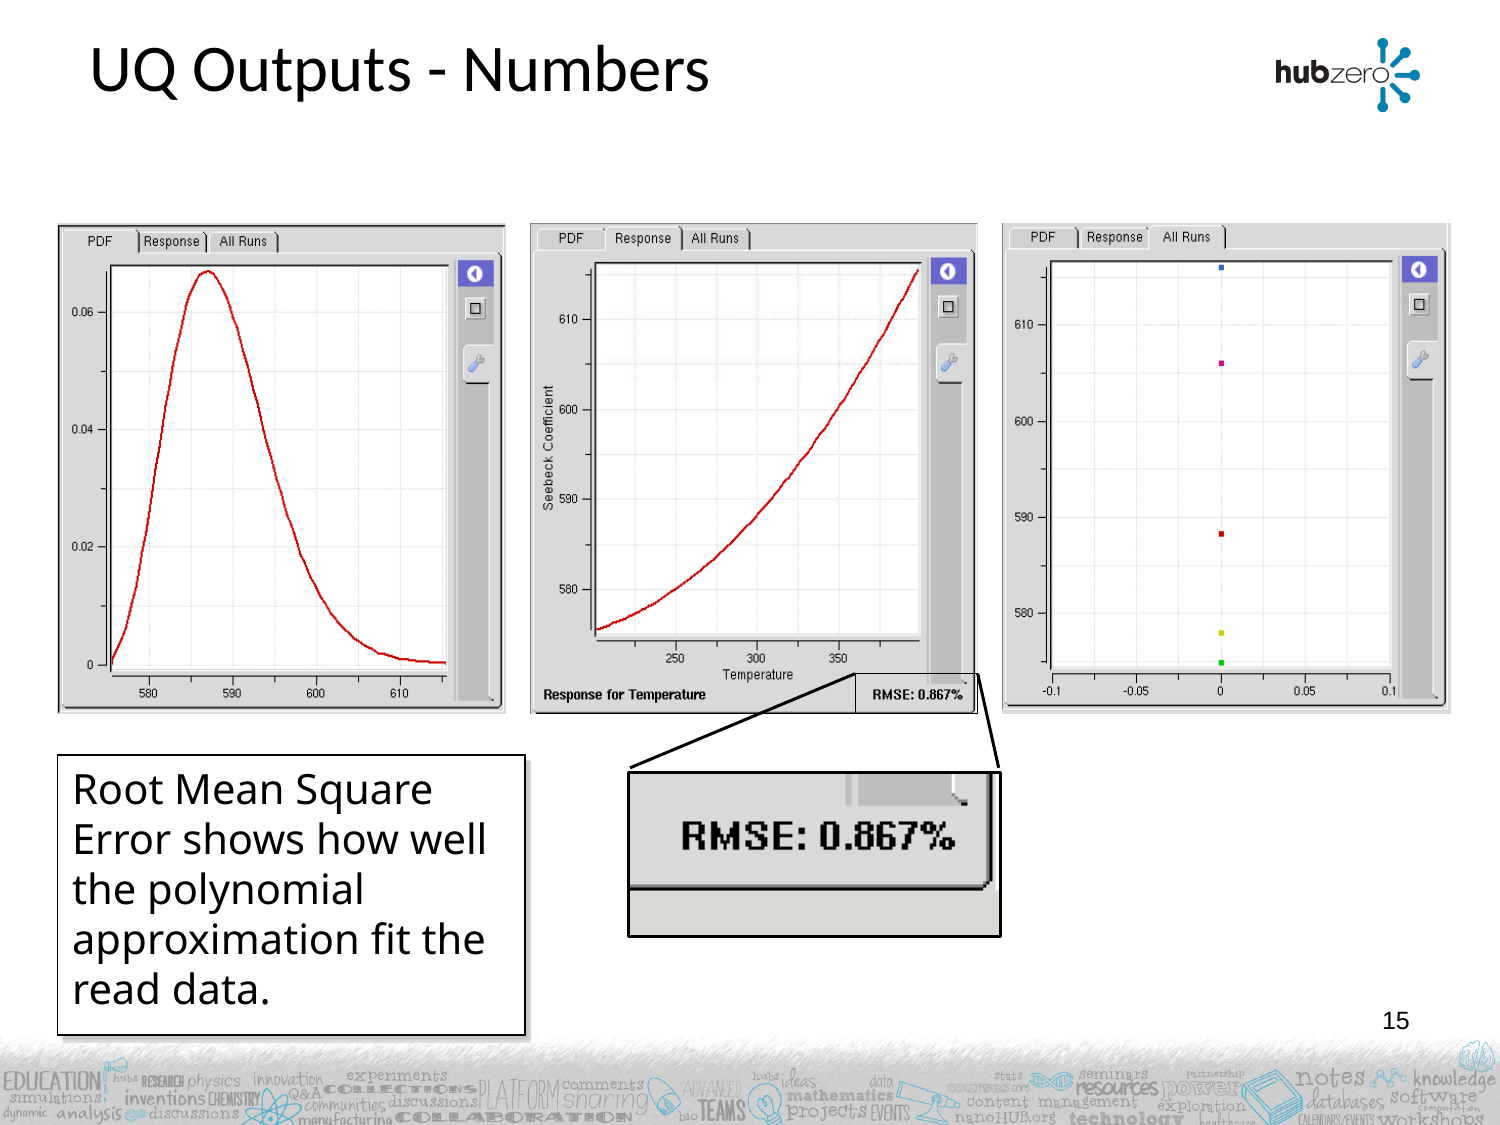

UQ Outputs - Numbers
Root Mean Square Error shows how well the polynomial approximation fit the read data.